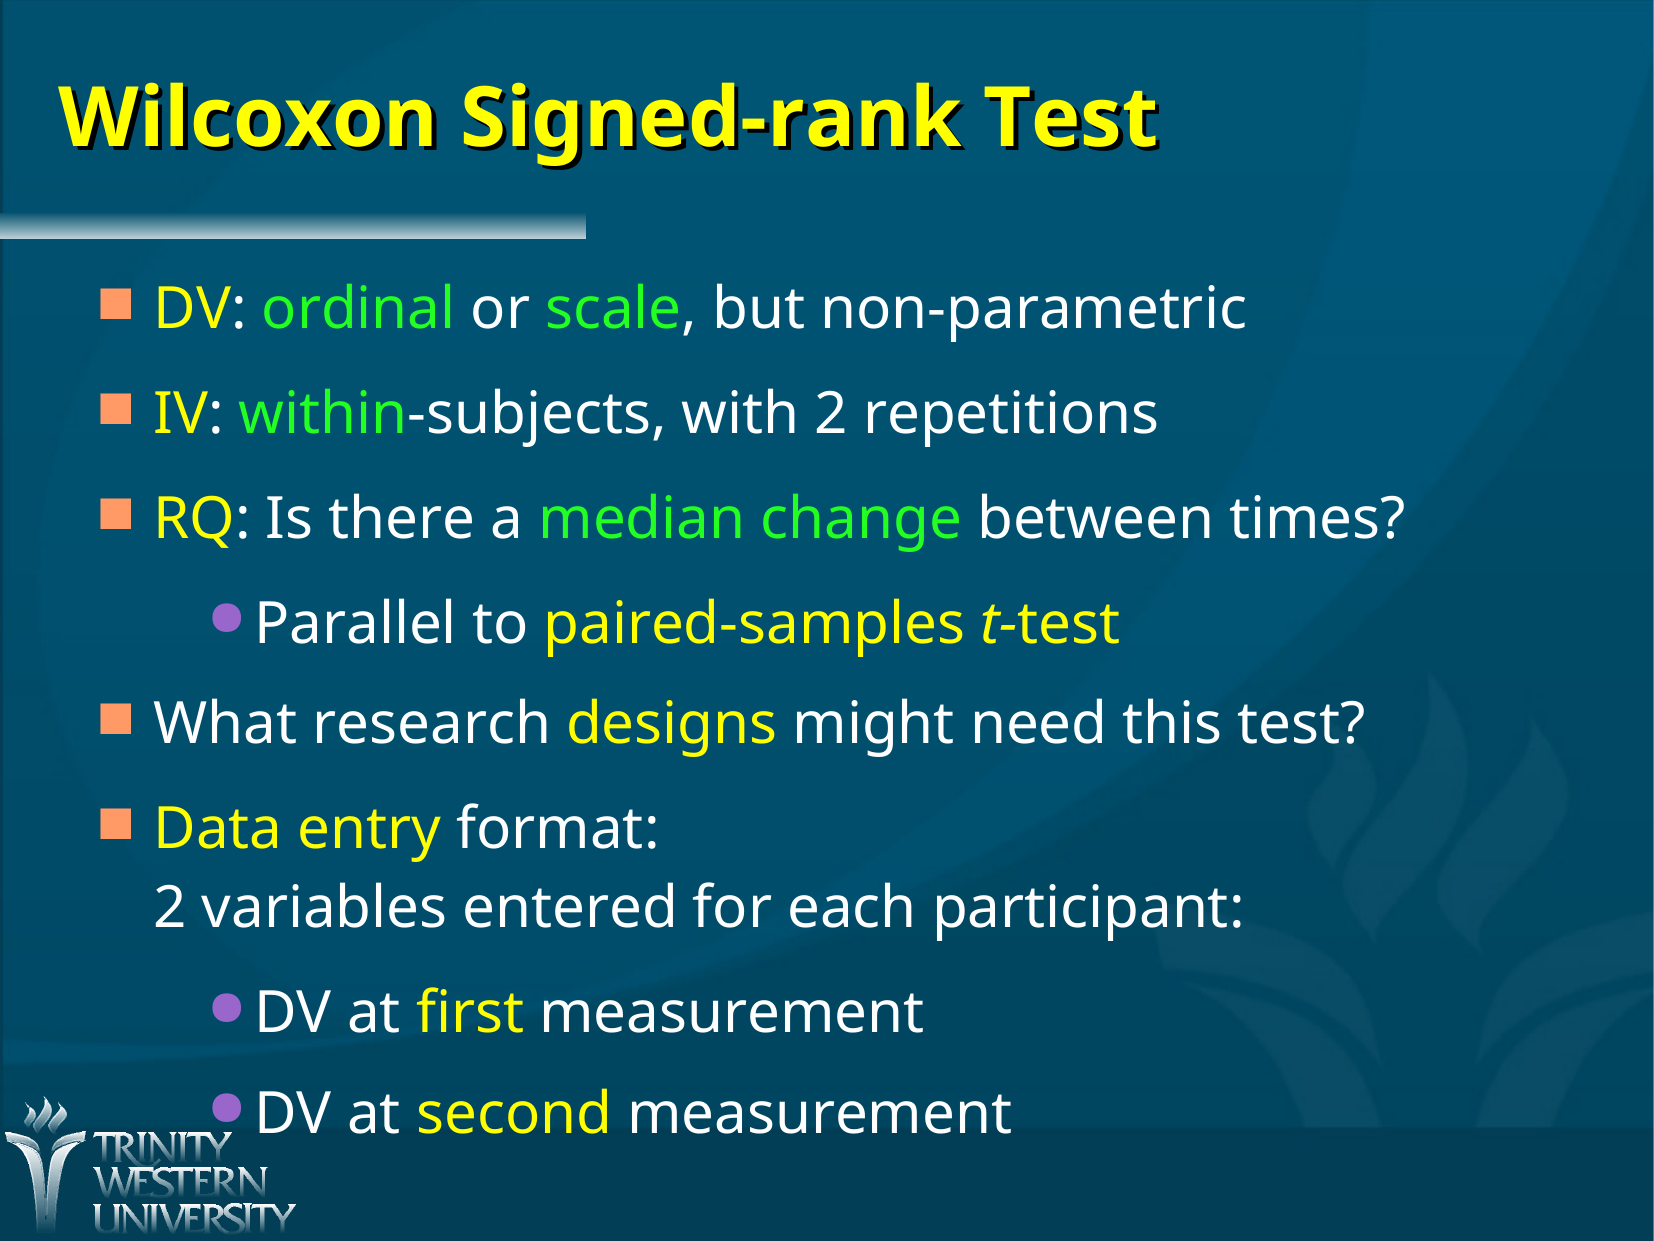

# Wilcoxon Signed-rank Test
DV: ordinal or scale, but non-parametric
IV: within-subjects, with 2 repetitions
RQ: Is there a median change between times?
Parallel to paired-samples t-test
What research designs might need this test?
Data entry format:
2 variables entered for each participant:
DV at first measurement
DV at second measurement